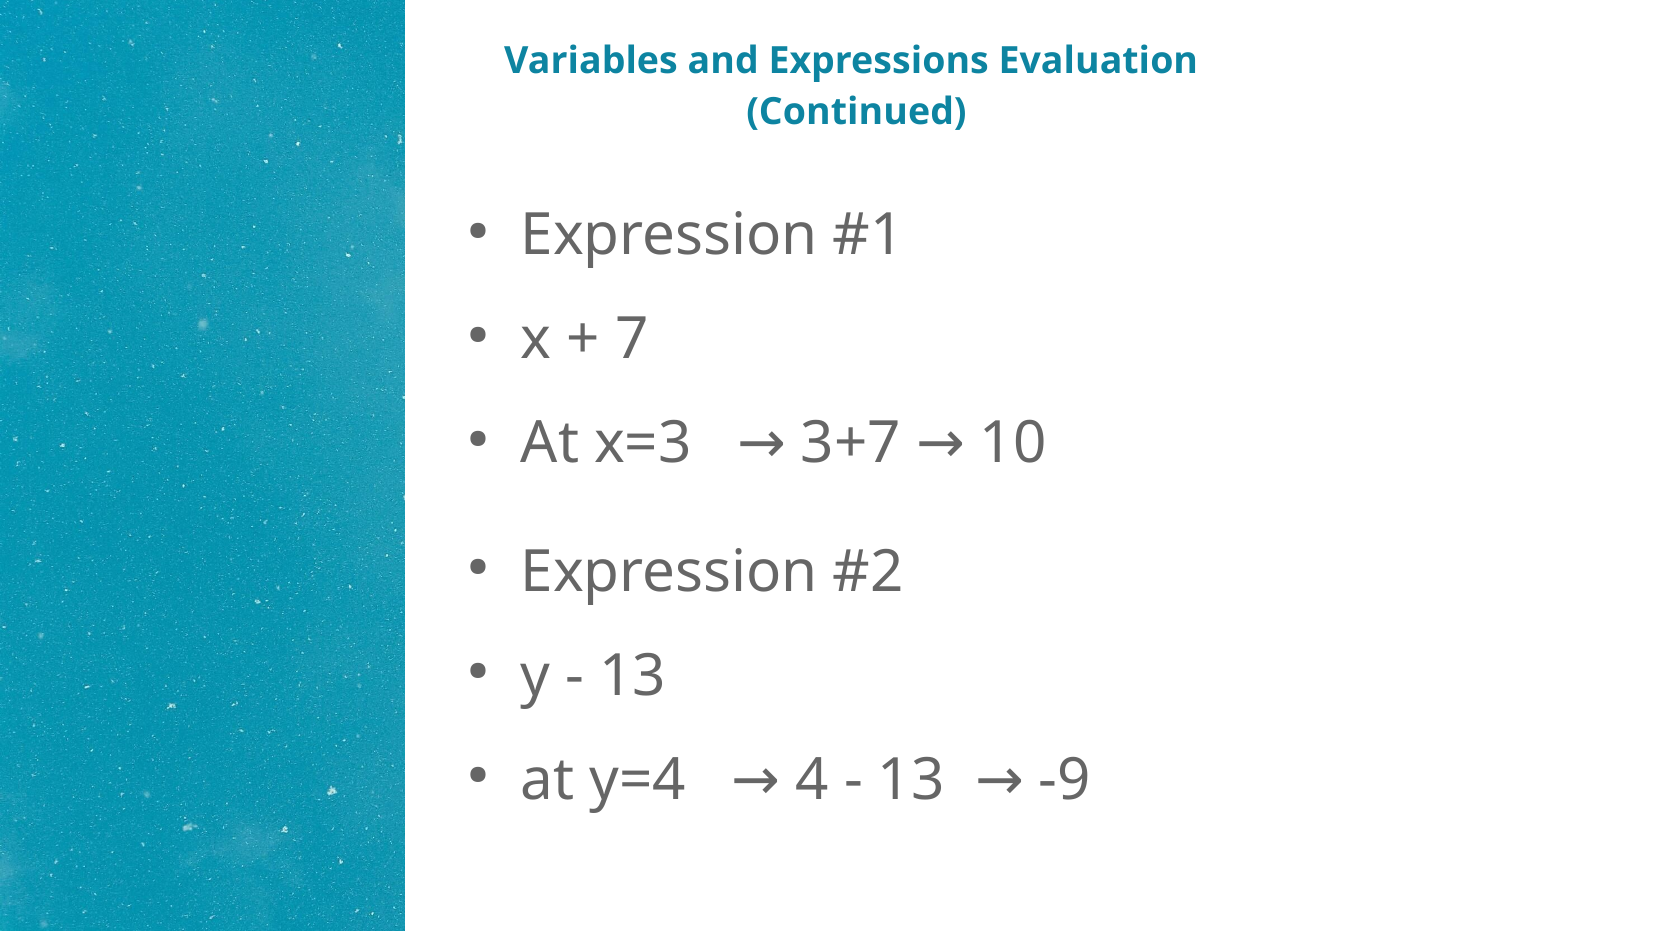

# Variables and Expressions Evaluation (Continued)
Expression #1
x + 7
At x=3 → 3+7 → 10
Expression #2
y - 13
at y=4 → 4 - 13 → -9